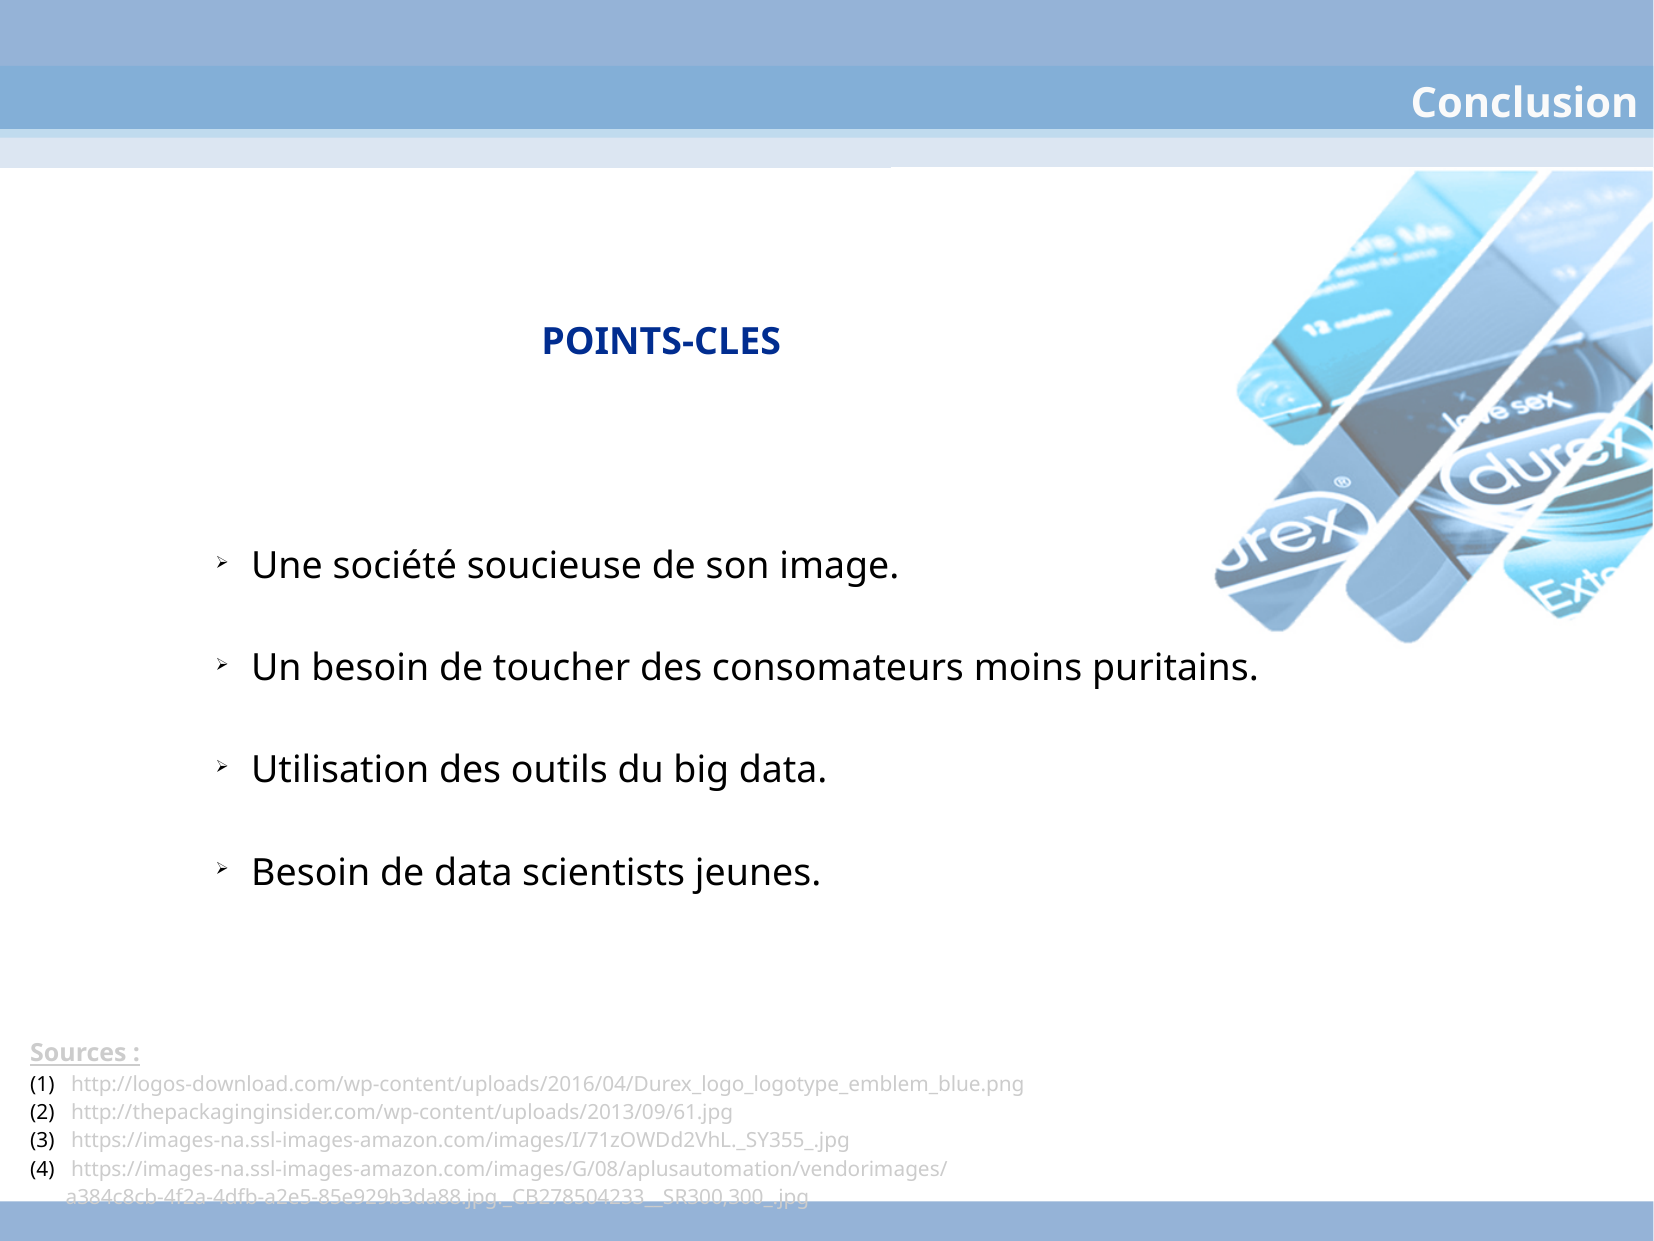

Conclusion
POINTS-CLES
Une société soucieuse de son image.
Un besoin de toucher des consomateurs moins puritains.
Utilisation des outils du big data.
Besoin de data scientists jeunes.
Sources :
 http://logos-download.com/wp-content/uploads/2016/04/Durex_logo_logotype_emblem_blue.png
 http://thepackaginginsider.com/wp-content/uploads/2013/09/61.jpg
 https://images-na.ssl-images-amazon.com/images/I/71zOWDd2VhL._SY355_.jpg
 https://images-na.ssl-images-amazon.com/images/G/08/aplusautomation/vendorimages/
a384c8cb-4f2a-4dfb-a2e5-85e929b3da88.jpg._CB278504233__SR300,300_.jpg